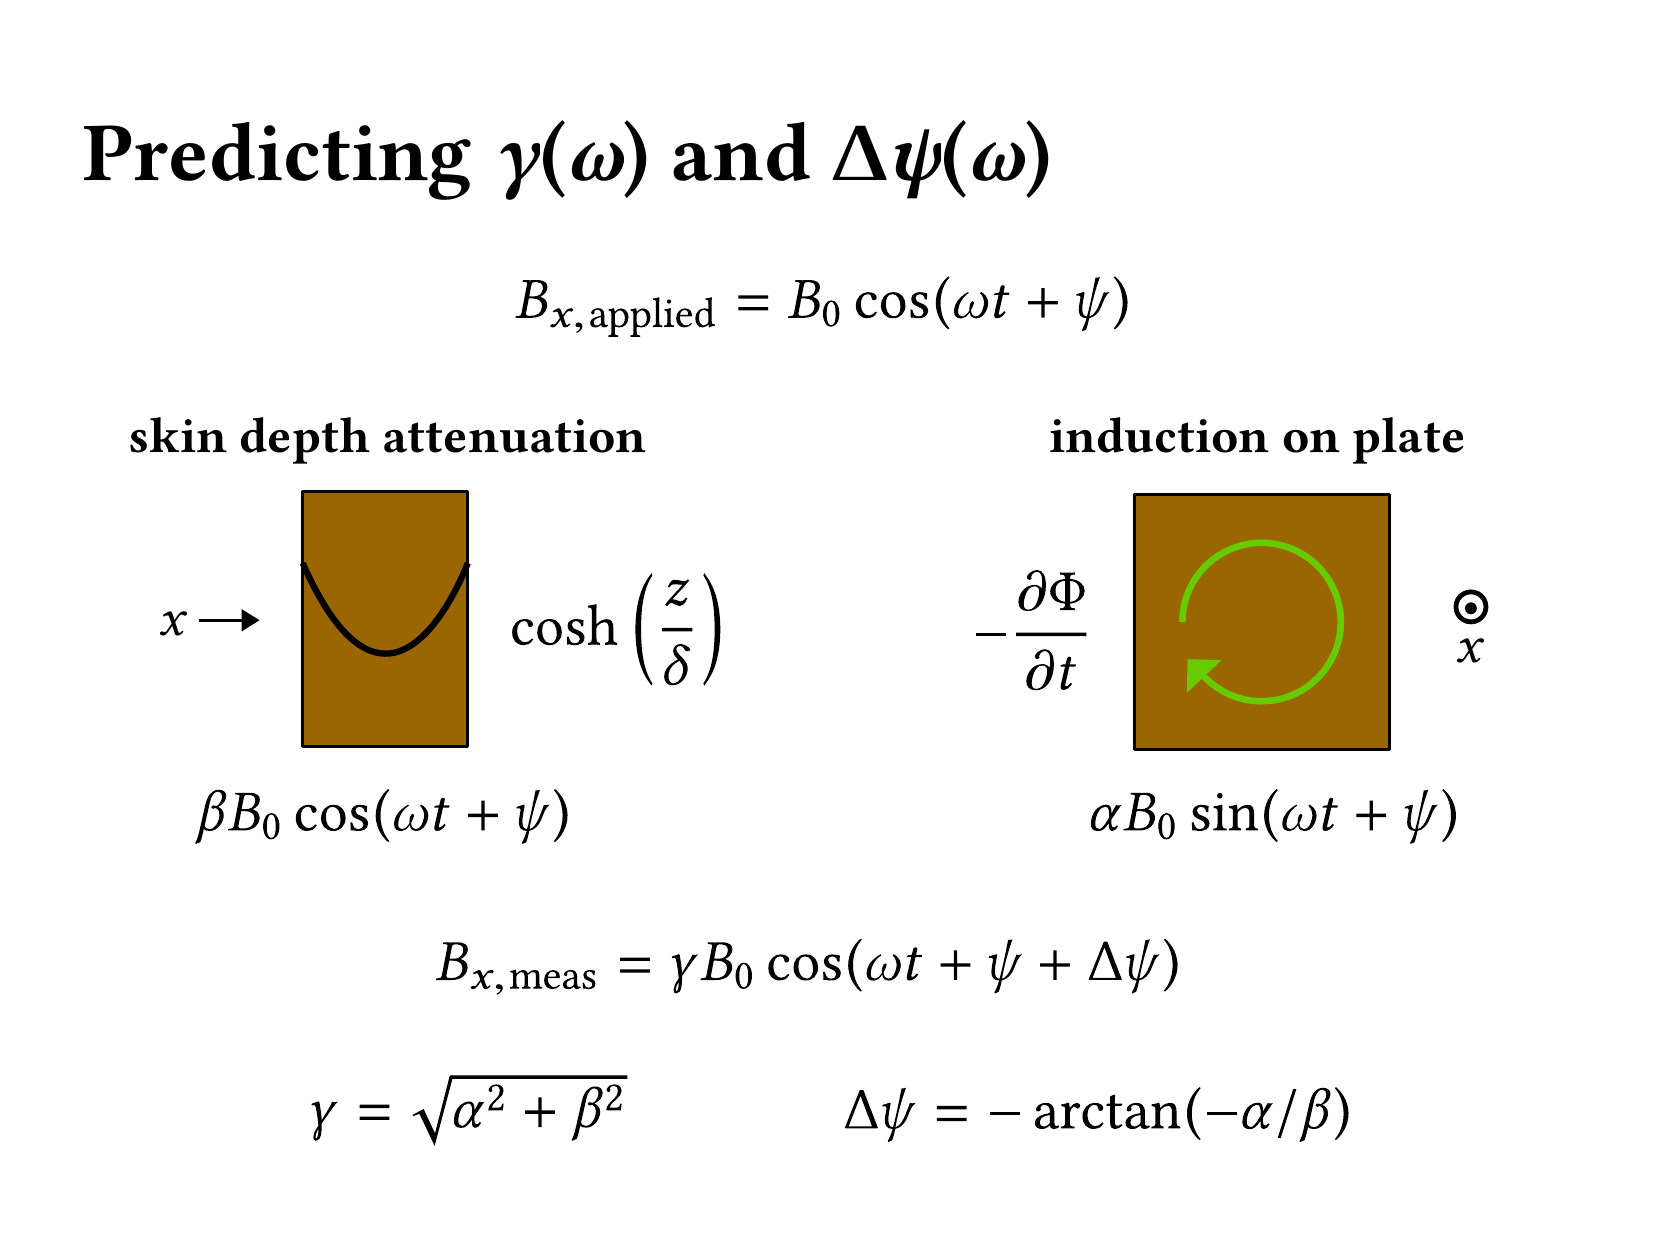

# Predicting γ(ω) and Δψ(ω)
skin depth attenuation
induction on plate
x
x